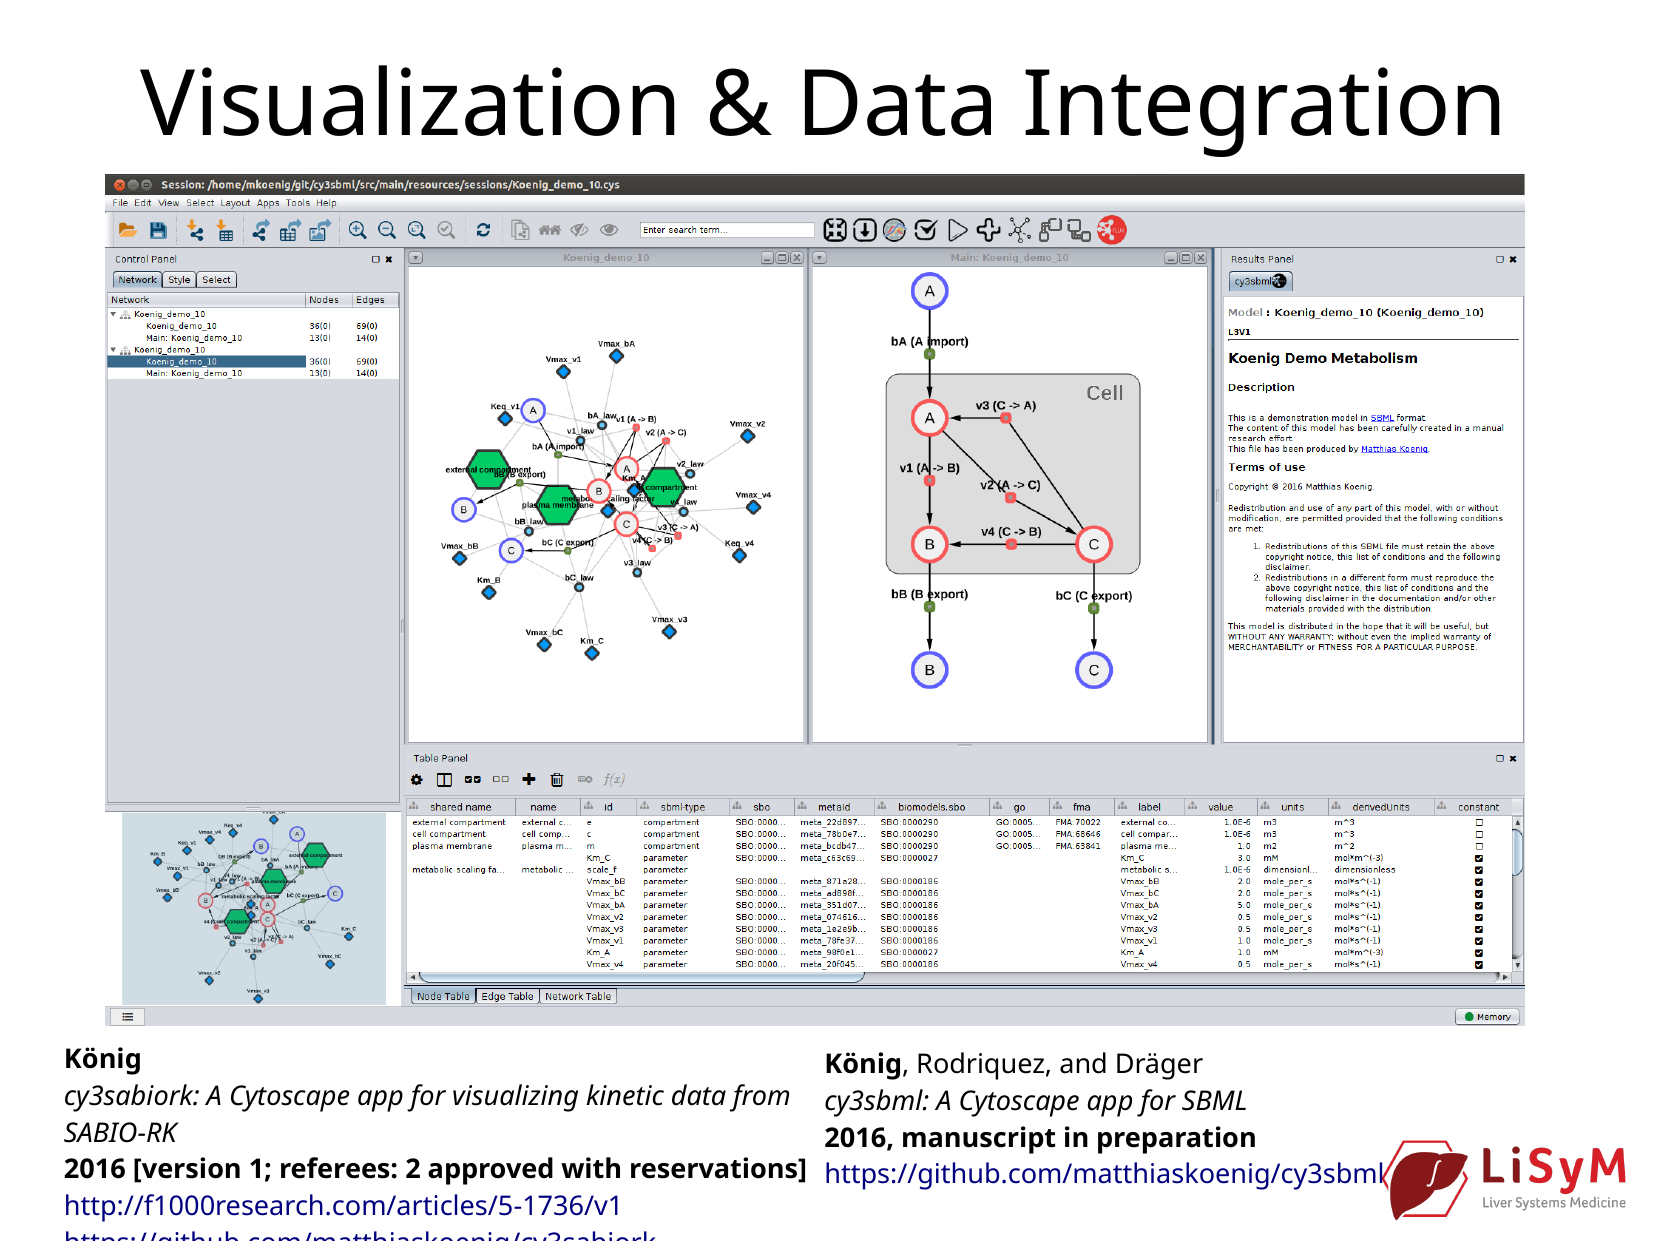

# Visualization & Data Integration
König
cy3sabiork: A Cytoscape app for visualizing kinetic data from SABIO-RK
2016 [version 1; referees: 2 approved with reservations]
http://f1000research.com/articles/5-1736/v1
https://github.com/matthiaskoenig/cy3sabiork
König, Rodriquez, and Dräger
cy3sbml: A Cytoscape app for SBML
2016, manuscript in preparation
https://github.com/matthiaskoenig/cy3sbml